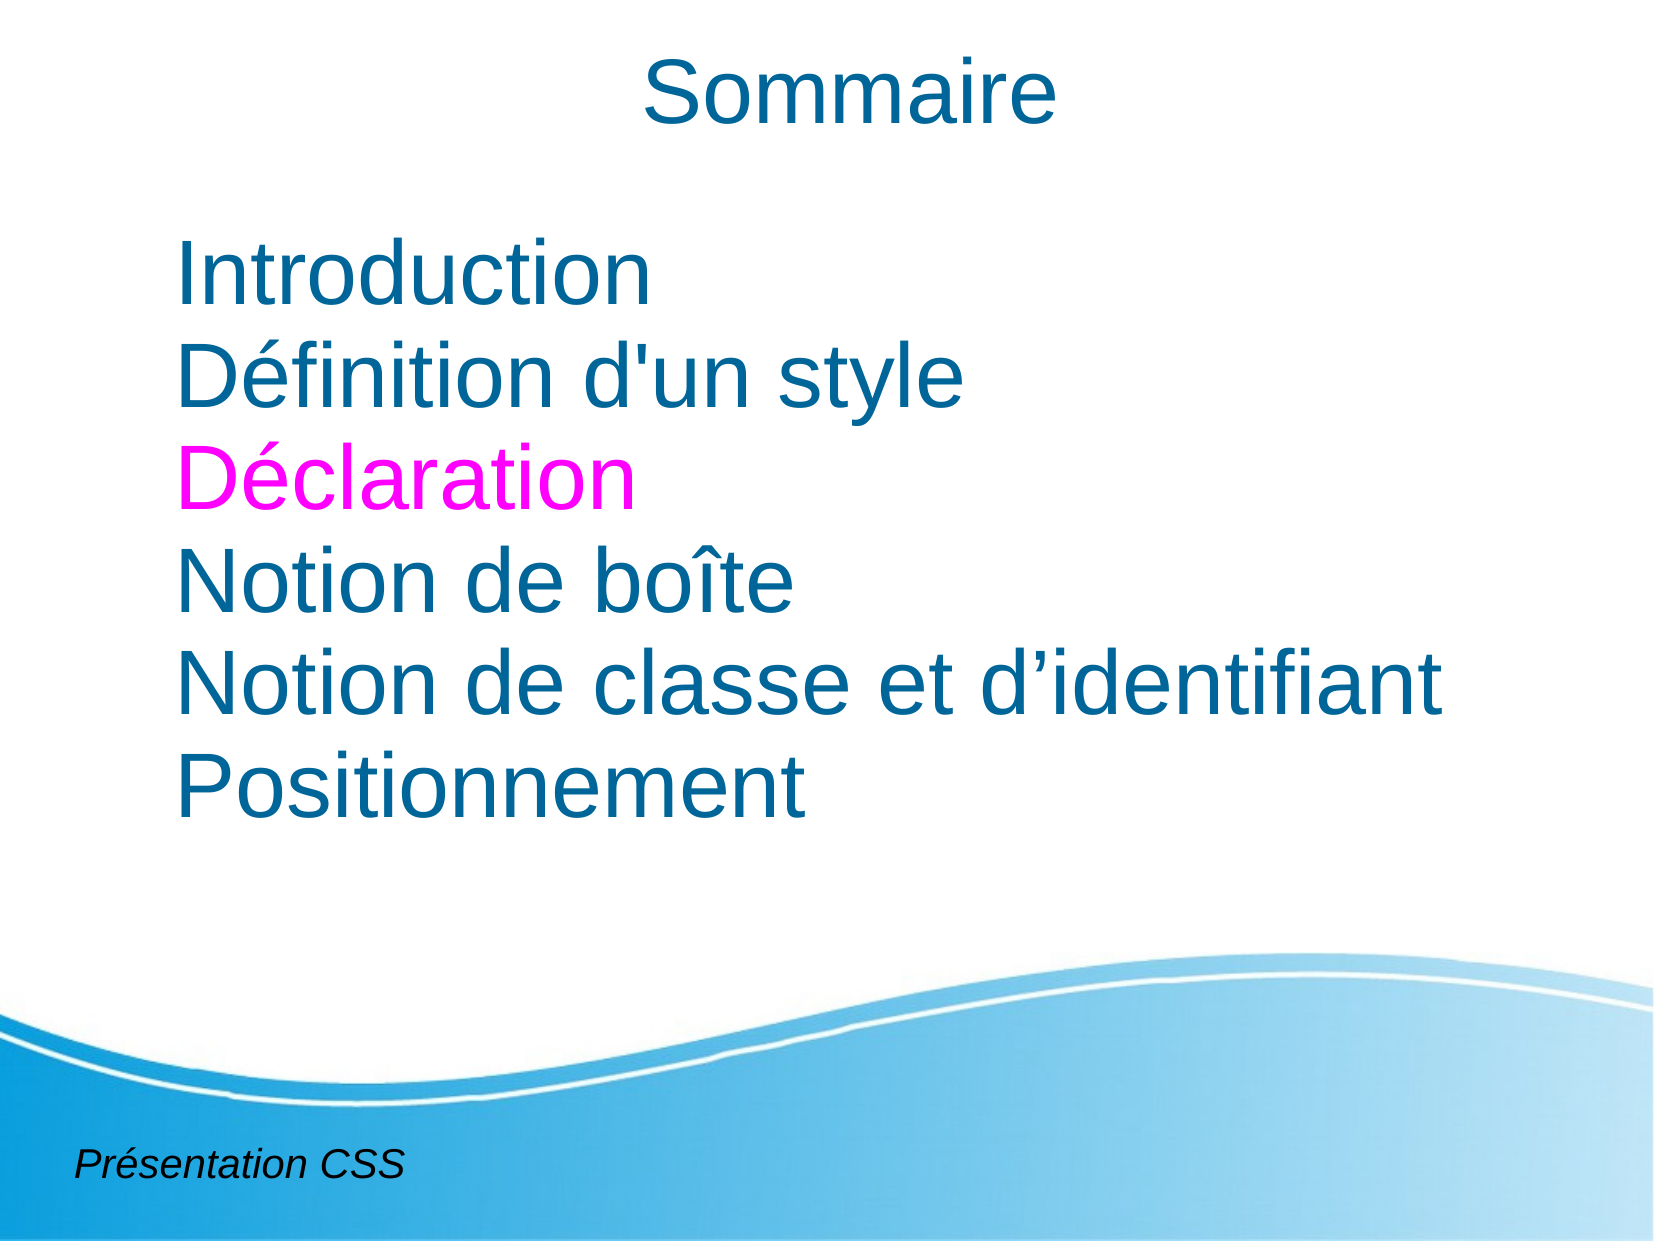

Sommaire
# Introduction Définition d'un style Déclaration Notion de boîte Notion de classe et d’identifiant Positionnement